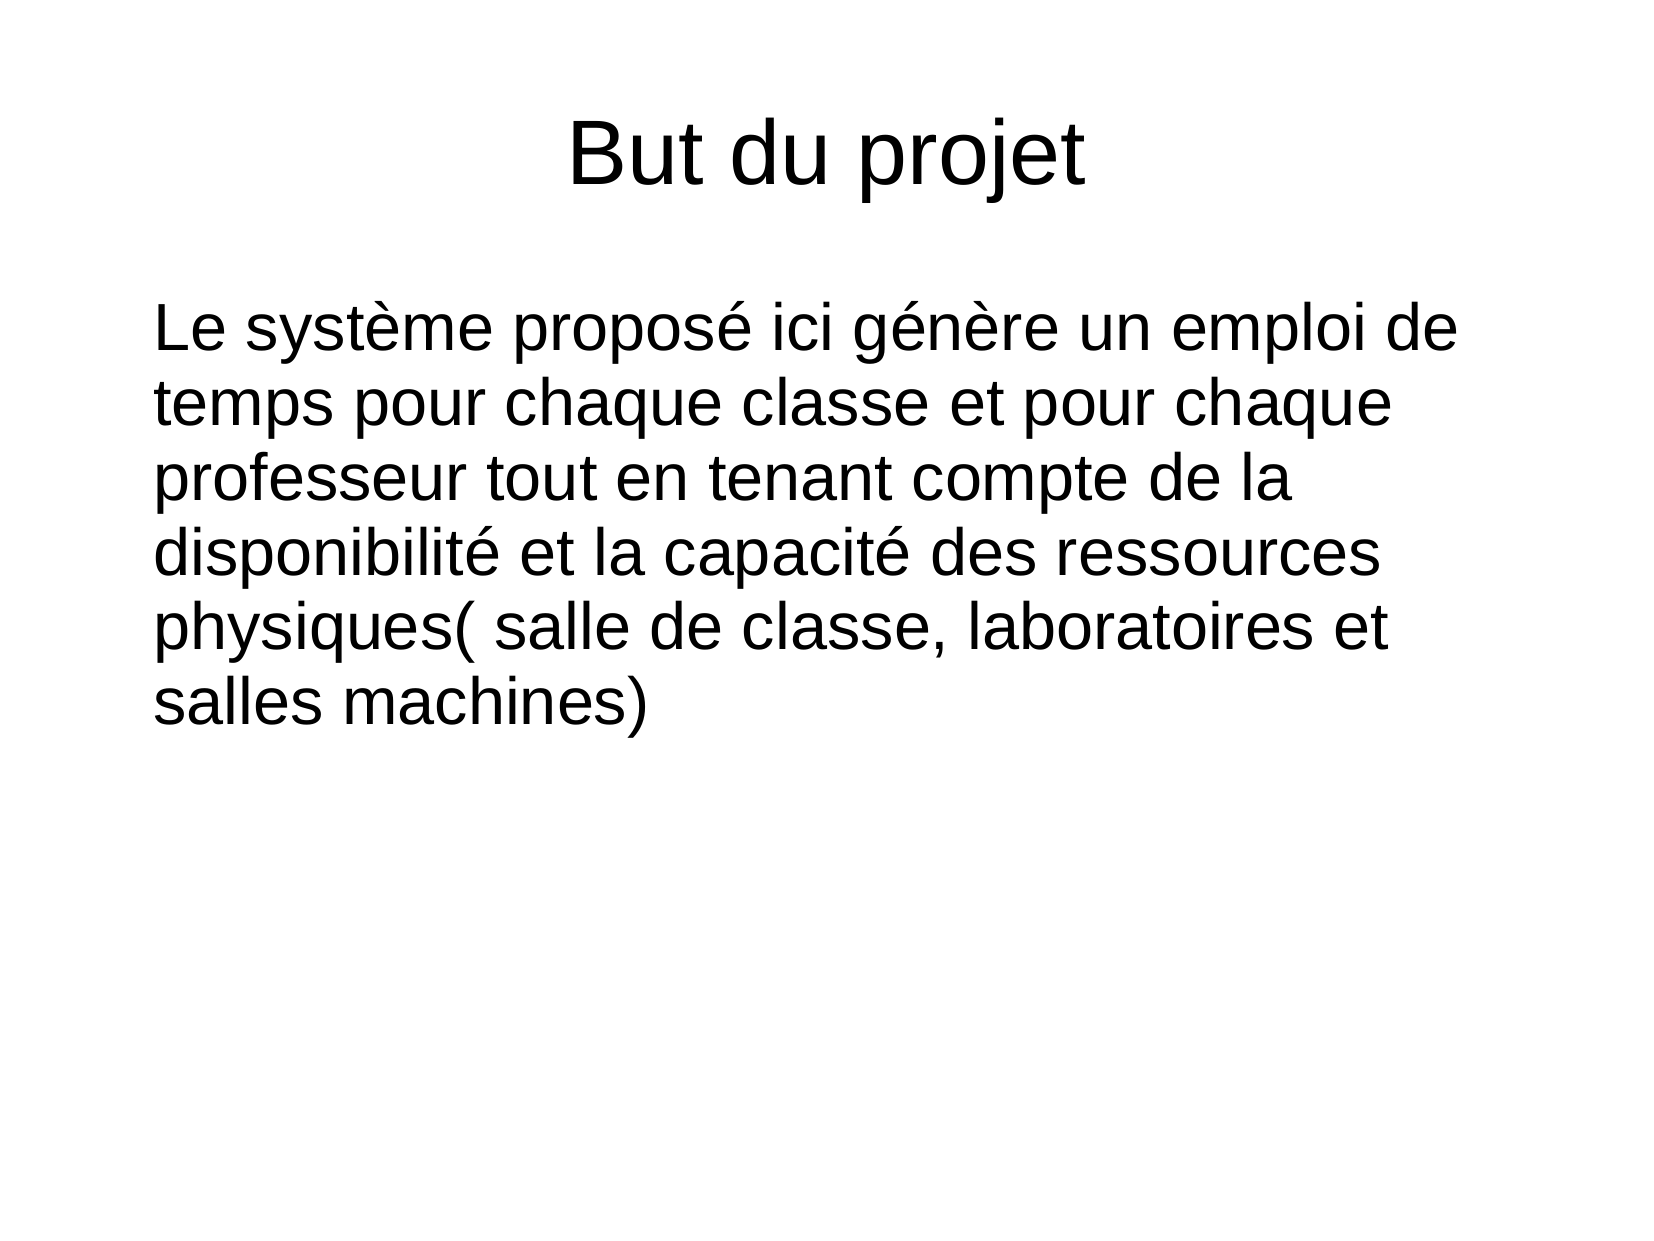

# But du projet
Le système proposé ici génère un emploi de temps pour chaque classe et pour chaque professeur tout en tenant compte de la disponibilité et la capacité des ressources physiques( salle de classe, laboratoires et salles machines)